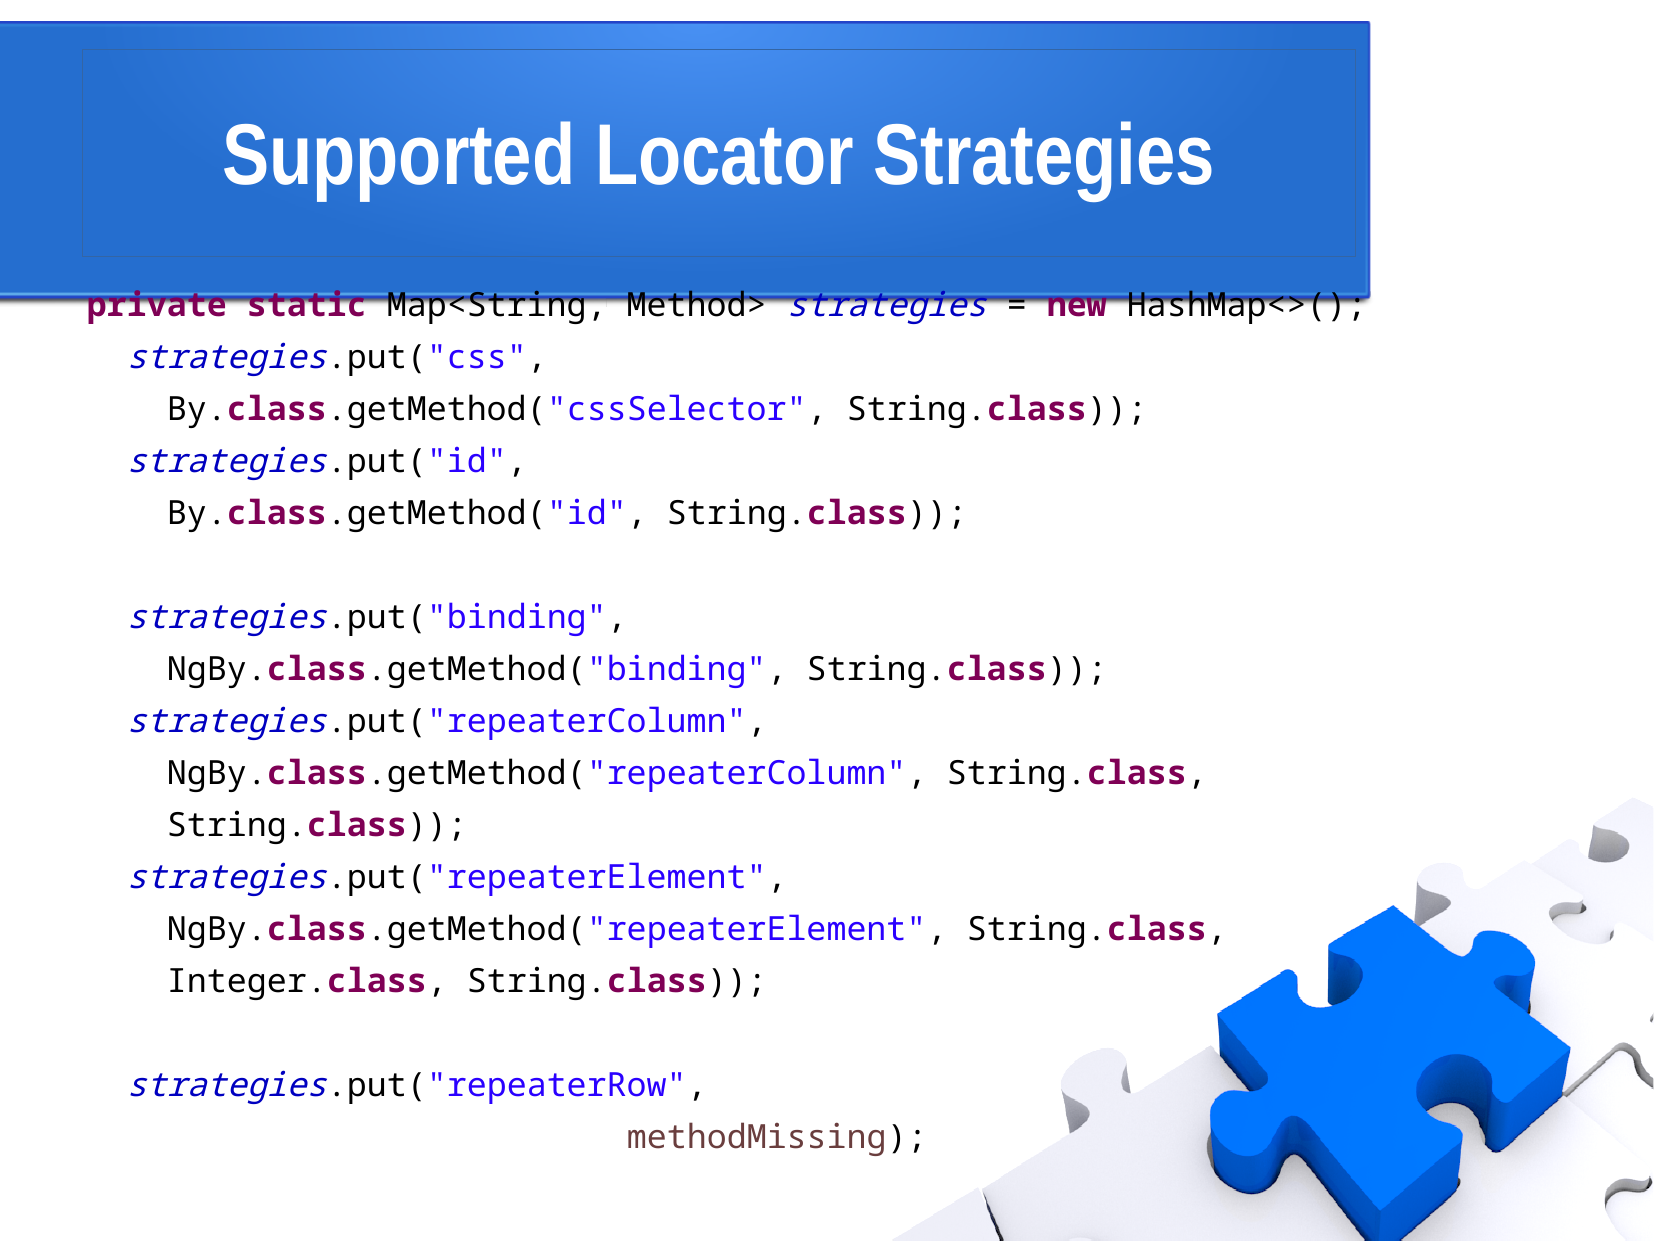

# Supported Locator Strategies
private static Map<String, Method> strategies = new HashMap<>();
 strategies.put("css",
 By.class.getMethod("cssSelector", String.class));
 strategies.put("id",
 By.class.getMethod("id", String.class));
 strategies.put("binding",
 NgBy.class.getMethod("binding", String.class));
 strategies.put("repeaterColumn",
 NgBy.class.getMethod("repeaterColumn", String.class,
 String.class));
 strategies.put("repeaterElement",
 NgBy.class.getMethod("repeaterElement", String.class,
 Integer.class, String.class));
 strategies.put("repeaterRow",
 methodMissing);